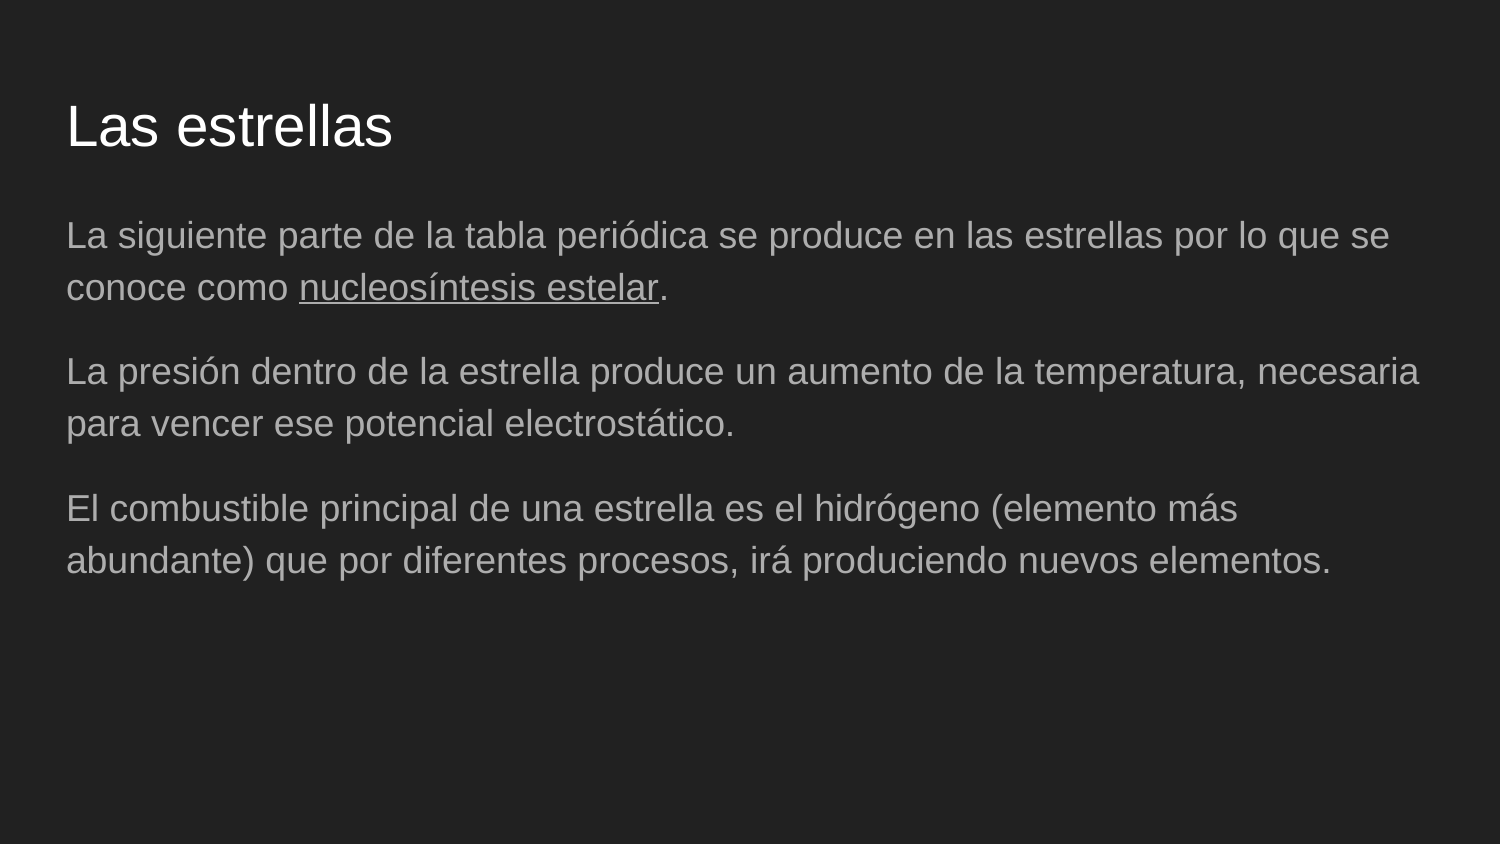

# Las estrellas
La siguiente parte de la tabla periódica se produce en las estrellas por lo que se conoce como nucleosíntesis estelar.
La presión dentro de la estrella produce un aumento de la temperatura, necesaria para vencer ese potencial electrostático.
El combustible principal de una estrella es el hidrógeno (elemento más abundante) que por diferentes procesos, irá produciendo nuevos elementos.